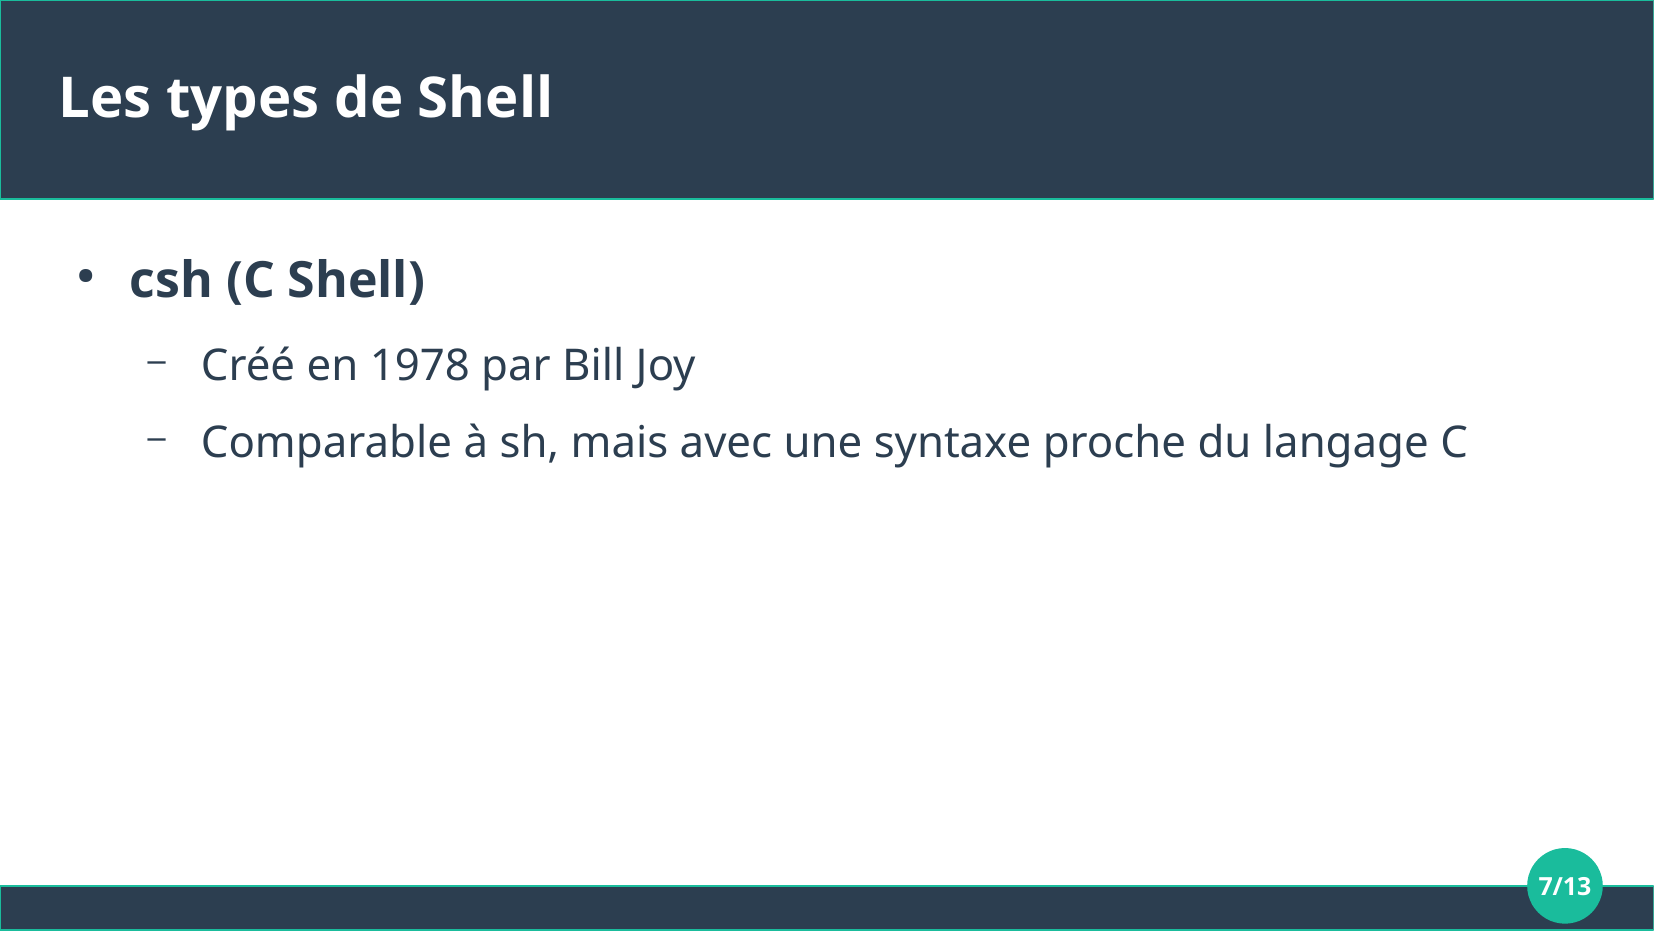

# Les types de Shell
csh (C Shell)
Créé en 1978 par Bill Joy
Comparable à sh, mais avec une syntaxe proche du langage C
7